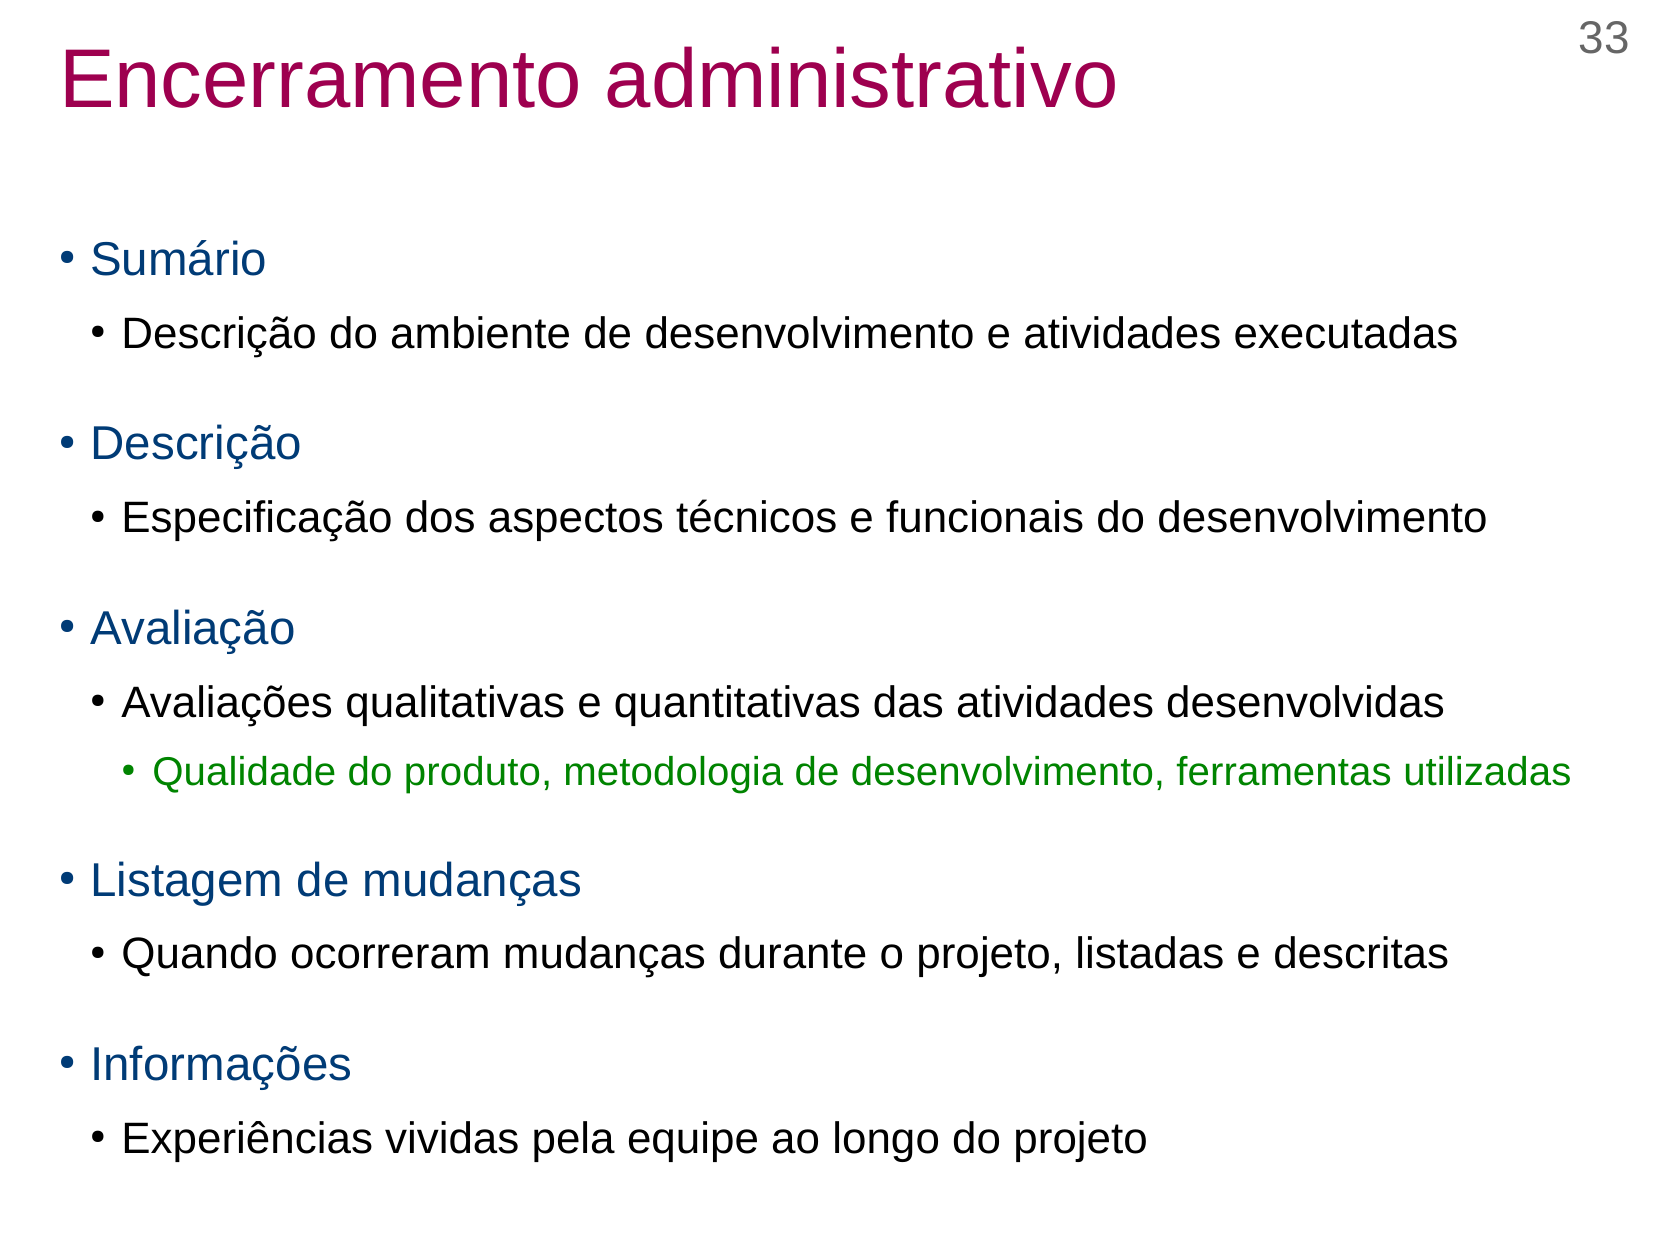

# Encerramento administrativo
33
Sumário
Descrição do ambiente de desenvolvimento e atividades executadas
Descrição
Especificação dos aspectos técnicos e funcionais do desenvolvimento
Avaliação
Avaliações qualitativas e quantitativas das atividades desenvolvidas
Qualidade do produto, metodologia de desenvolvimento, ferramentas utilizadas
Listagem de mudanças
Quando ocorreram mudanças durante o projeto, listadas e descritas
Informações
Experiências vividas pela equipe ao longo do projeto